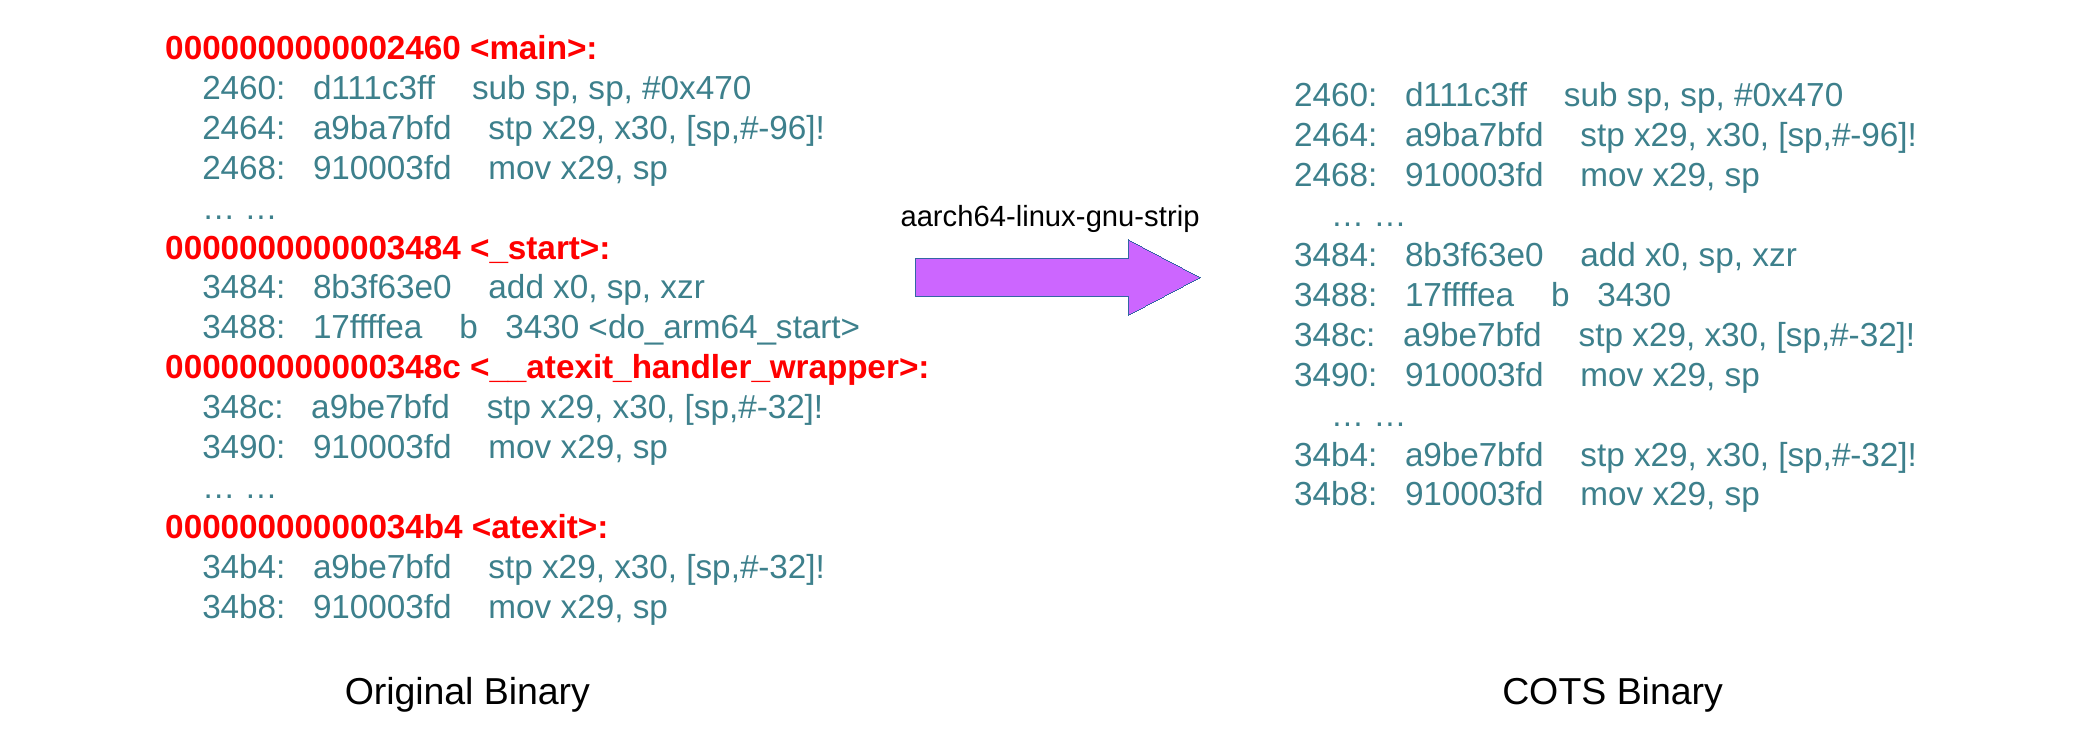

0000000000002460 <main>:
 2460: d111c3ff sub sp, sp, #0x470
 2464: a9ba7bfd stp x29, x30, [sp,#-96]!
 2468: 910003fd mov x29, sp
 … …
0000000000003484 <_start>:
 3484: 8b3f63e0 add x0, sp, xzr
 3488: 17ffffea b 3430 <do_arm64_start>
000000000000348c <__atexit_handler_wrapper>:
 348c: a9be7bfd stp x29, x30, [sp,#-32]!
 3490: 910003fd mov x29, sp
 … …
00000000000034b4 <atexit>:
 34b4: a9be7bfd stp x29, x30, [sp,#-32]!
 34b8: 910003fd mov x29, sp
2460: d111c3ff sub sp, sp, #0x470
2464: a9ba7bfd stp x29, x30, [sp,#-96]!
2468: 910003fd mov x29, sp
 … …
3484: 8b3f63e0 add x0, sp, xzr
3488: 17ffffea b 3430
348c: a9be7bfd stp x29, x30, [sp,#-32]!
3490: 910003fd mov x29, sp
 … …
34b4: a9be7bfd stp x29, x30, [sp,#-32]!
34b8: 910003fd mov x29, sp
aarch64-linux-gnu-strip
Original Binary
COTS Binary